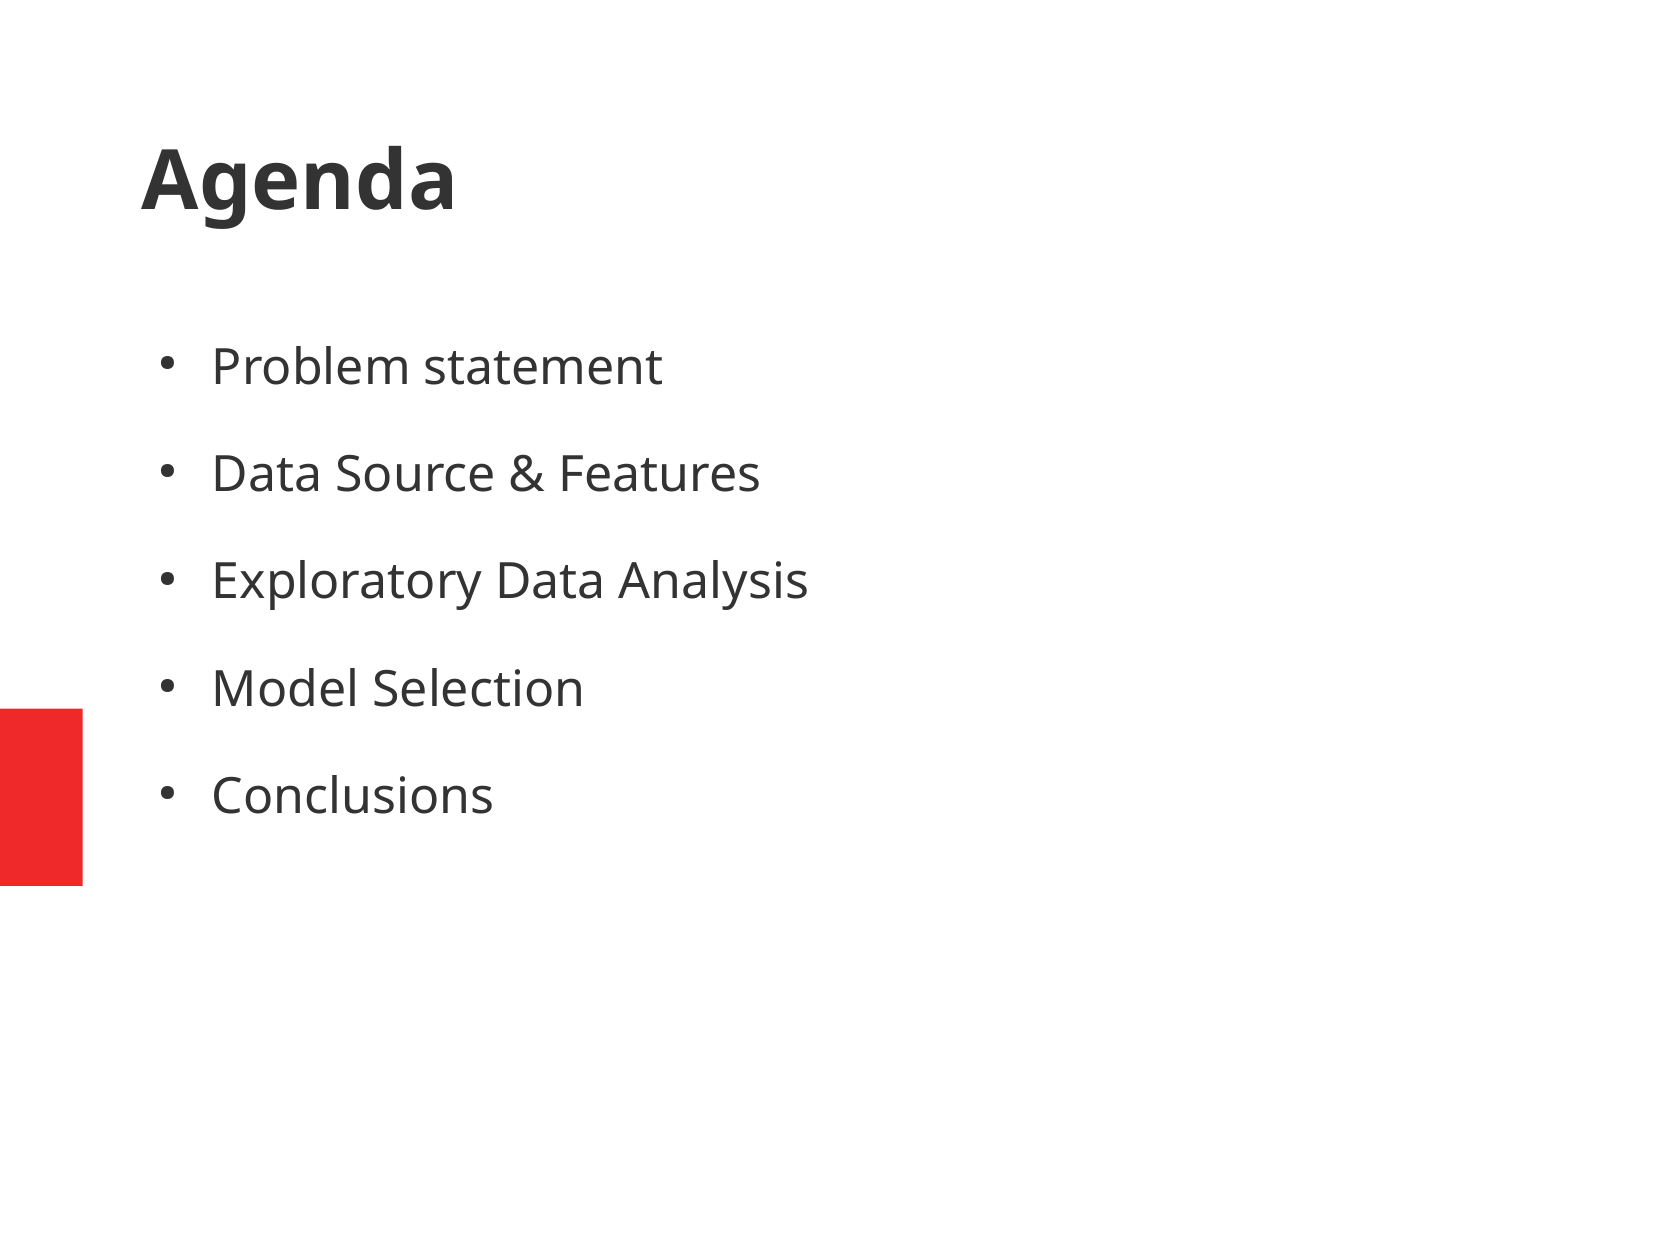

# Agenda
Problem statement
Data Source & Features
Exploratory Data Analysis
Model Selection
Conclusions